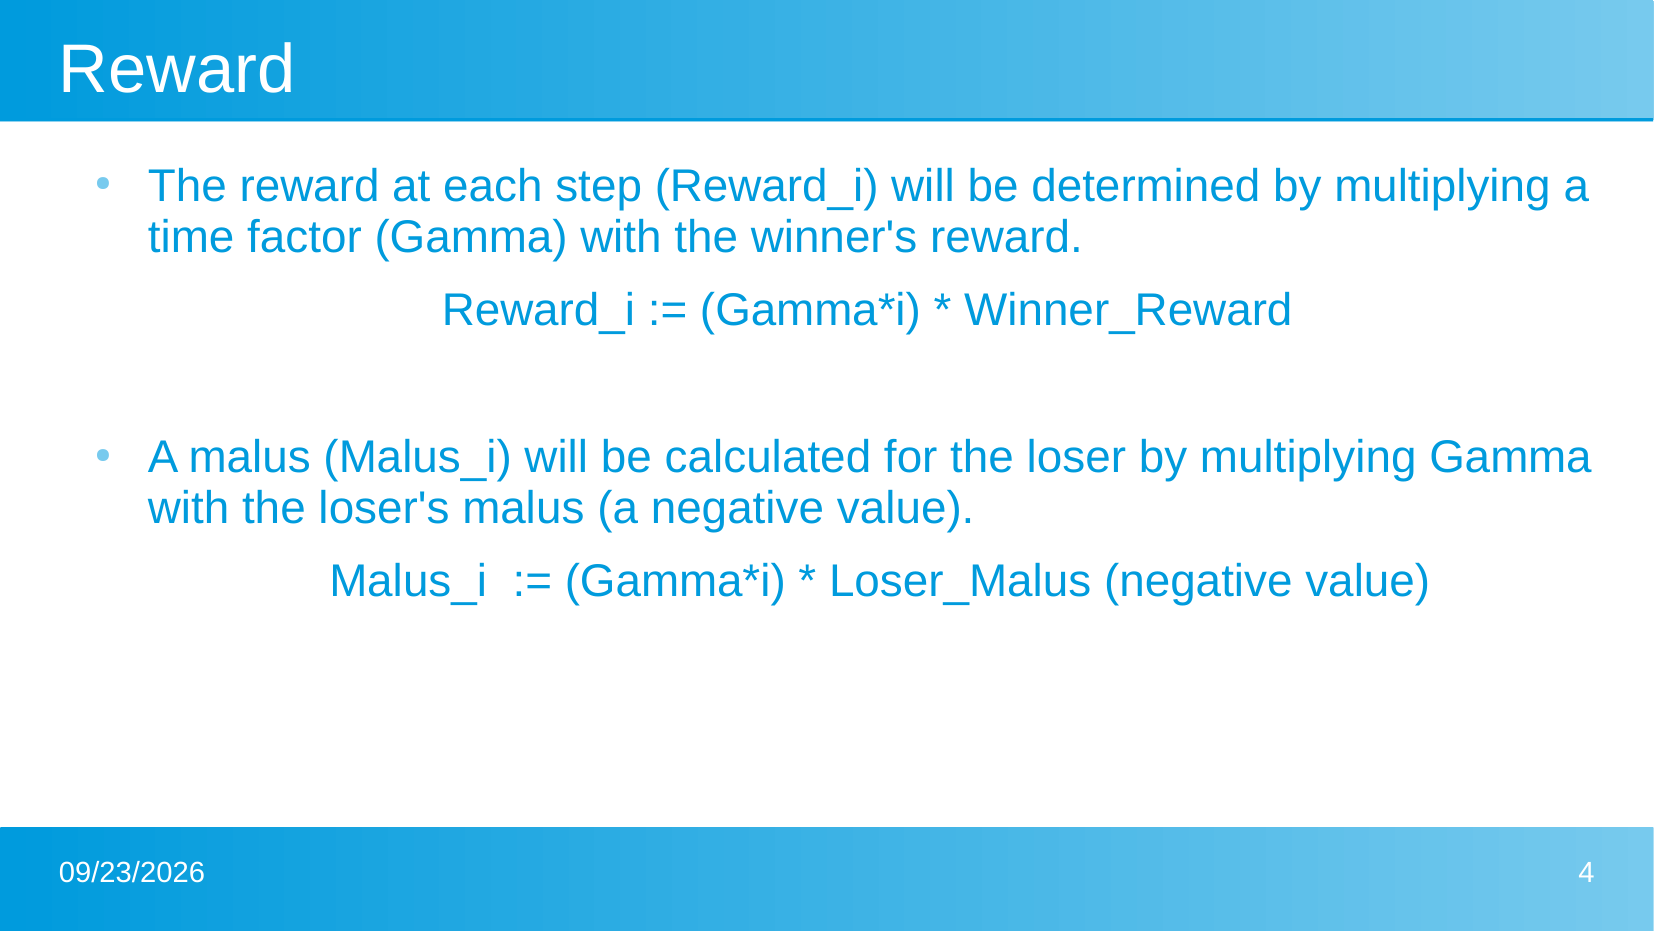

# Reward
The reward at each step (Reward_i) will be determined by multiplying a time factor (Gamma) with the winner's reward.
Reward_i := (Gamma*i) * Winner_Reward
A malus (Malus_i) will be calculated for the loser by multiplying Gamma with the loser's malus (a negative value).
Malus_i := (Gamma*i) * Loser_Malus (negative value)
4